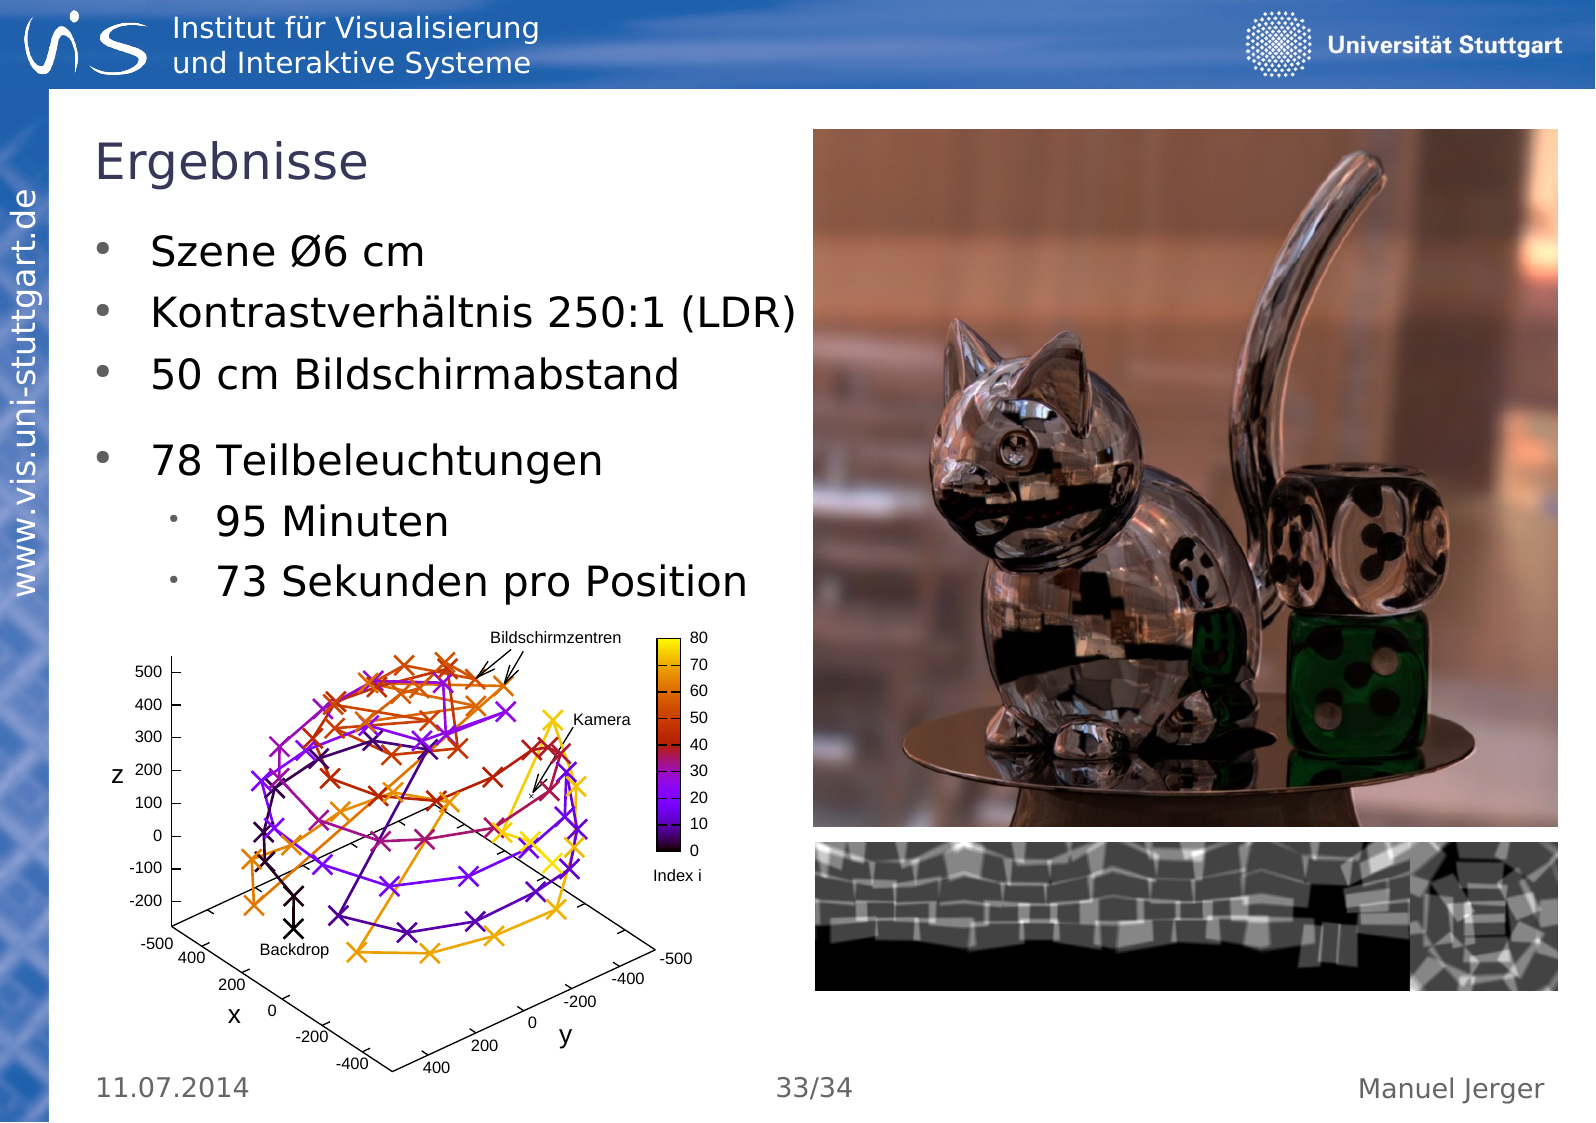

# Ergebnisse
Szene Ø6 cm
Kontrastverhältnis 250:1 (LDR)
50 cm Bildschirmabstand
78 Teilbeleuchtungen
95 Minuten
73 Sekunden pro Position